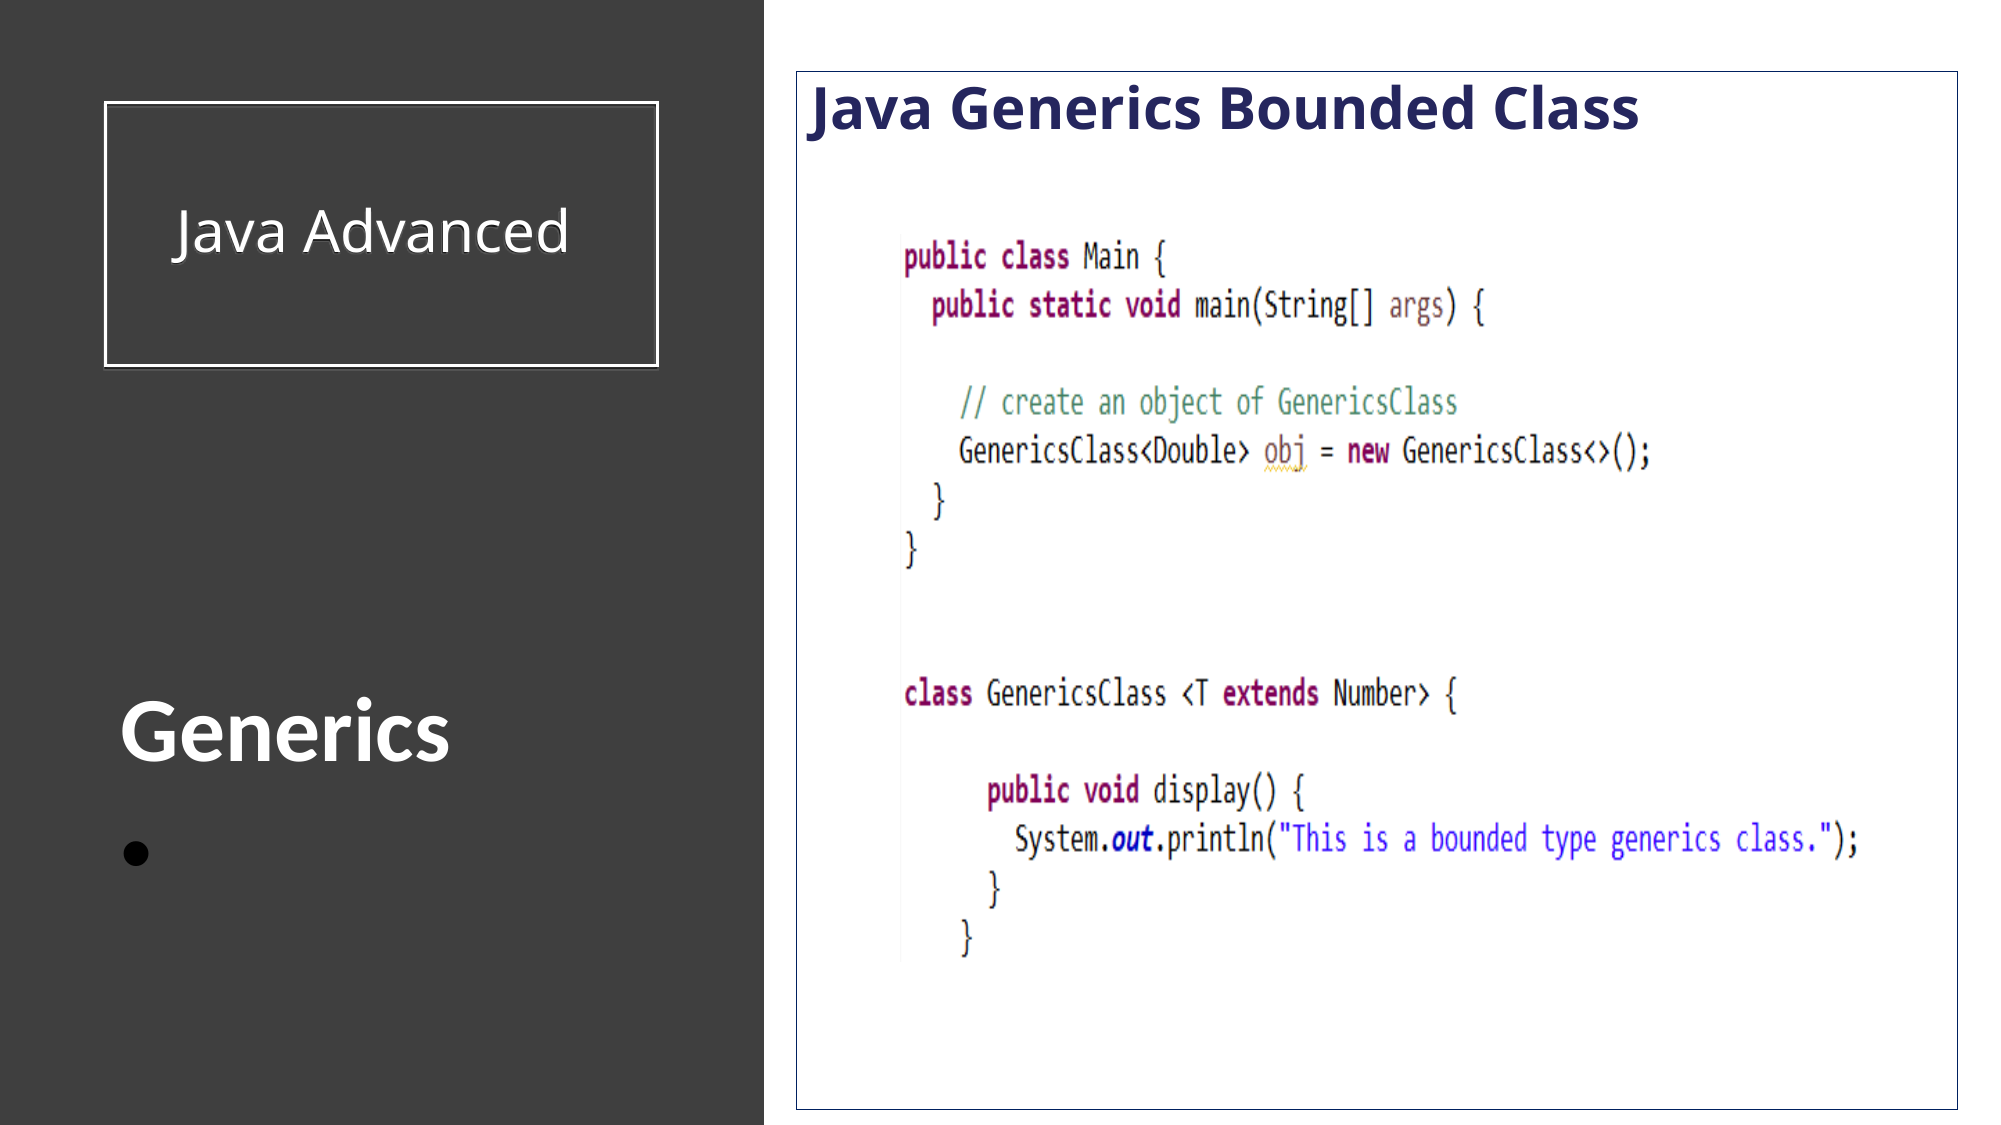

Java Generics Bounded Class
# Java Advanced
Generics